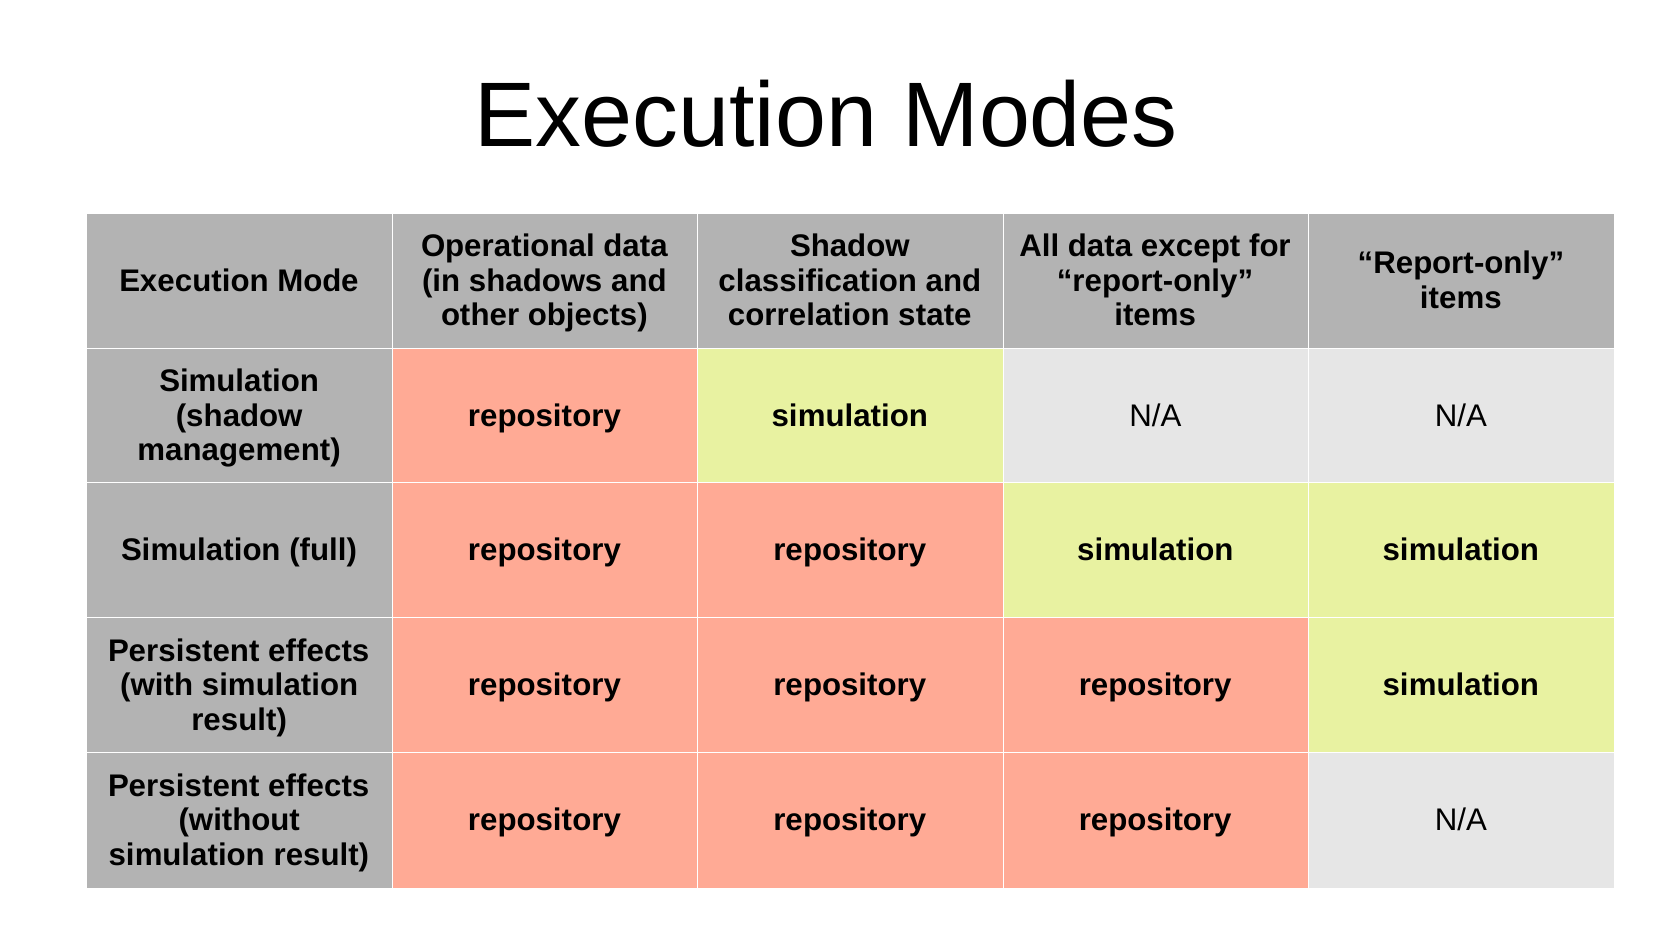

# Execution Modes
| Execution Mode | Operational data (in shadows and other objects) | Shadow classification and correlation state | All data except for “report-only” items | “Report-only” items |
| --- | --- | --- | --- | --- |
| Simulation (shadow management) | repository | simulation | N/A | N/A |
| Simulation (full) | repository | repository | simulation | simulation |
| Persistent effects (with simulation result) | repository | repository | repository | simulation |
| Persistent effects (without simulation result) | repository | repository | repository | N/A |